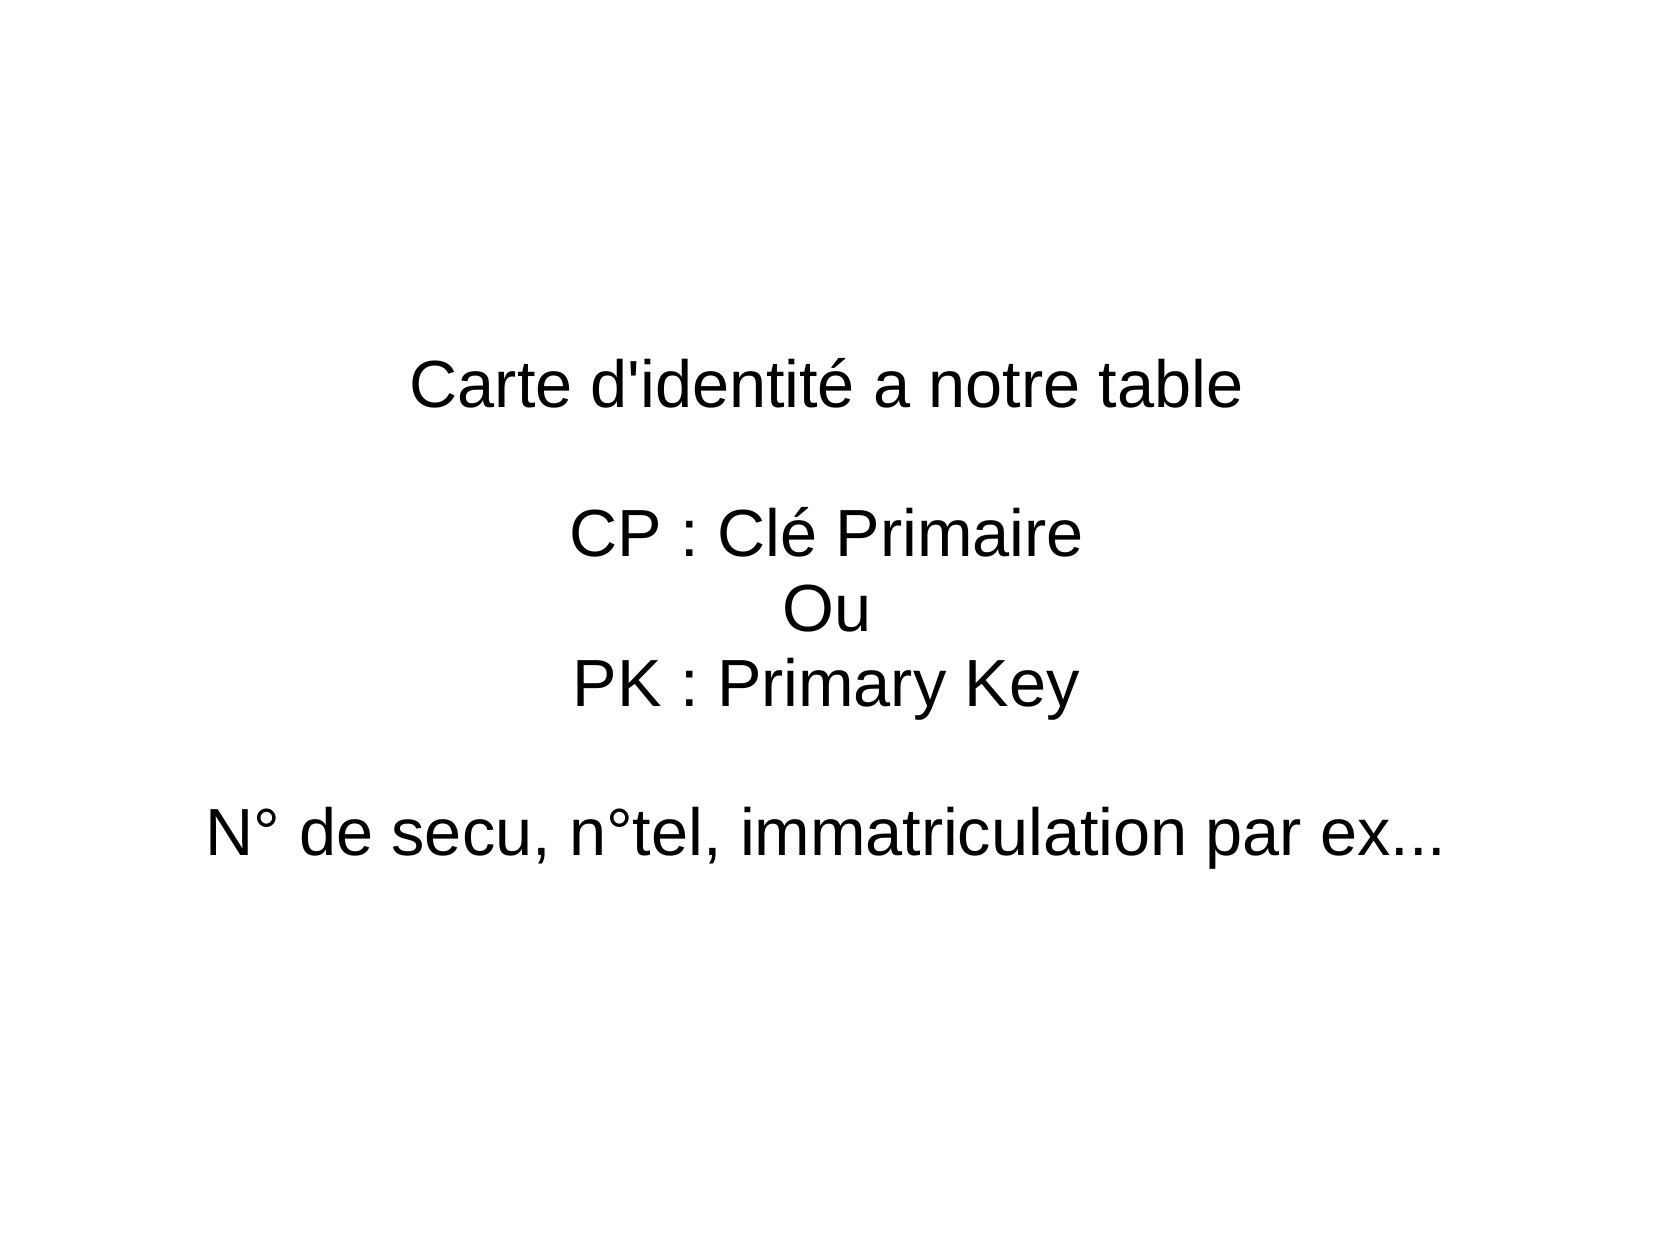

# Carte d'identité a notre table
CP : Clé Primaire
Ou
PK : Primary Key
N° de secu, n°tel, immatriculation par ex...